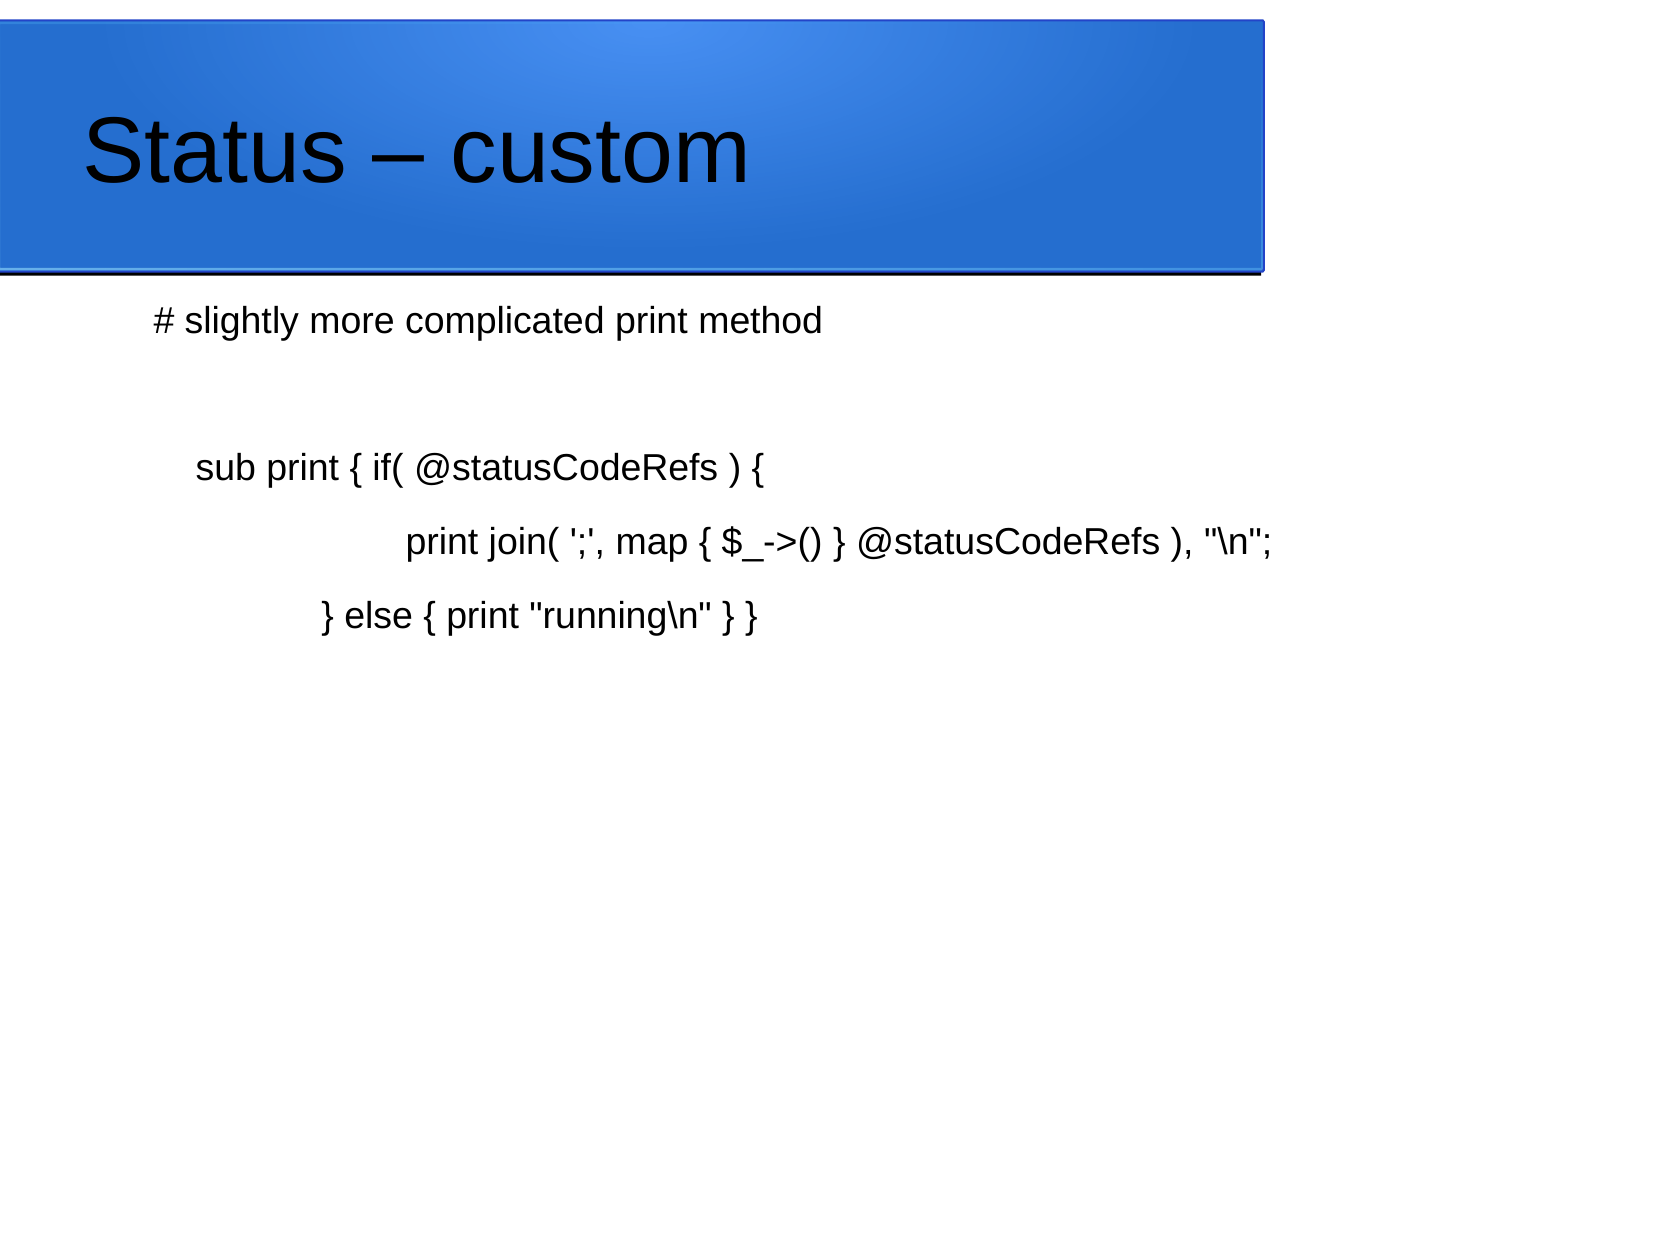

# Status – custom
# slightly more complicated print method
 sub print { if( @statusCodeRefs ) {
 print join( ';', map { $_->() } @statusCodeRefs ), "\n";
 } else { print "running\n" } }